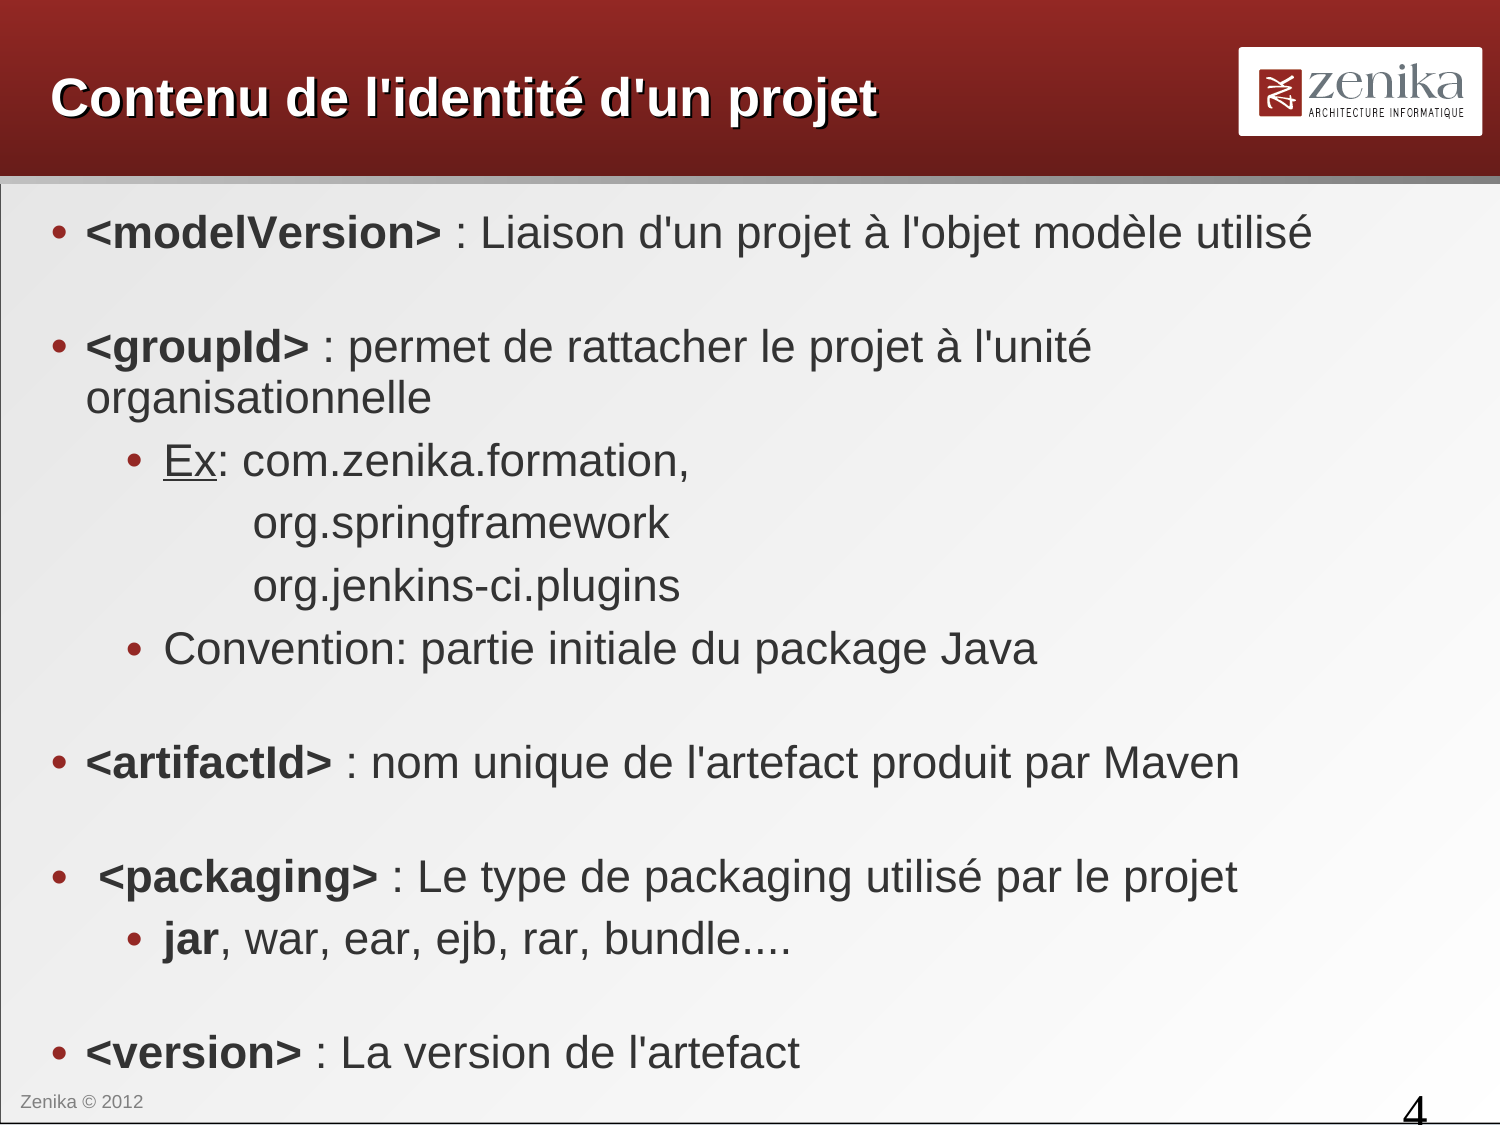

# Contenu de l'identité d'un projet
<modelVersion> : Liaison d'un projet à l'objet modèle utilisé
<groupId> : permet de rattacher le projet à l'unité organisationnelle
Ex: com.zenika.formation,
 org.springframework
 org.jenkins-ci.plugins
Convention: partie initiale du package Java
<artifactId> : nom unique de l'artefact produit par Maven
 <packaging> : Le type de packaging utilisé par le projet
jar, war, ear, ejb, rar, bundle....
<version> : La version de l'artefact